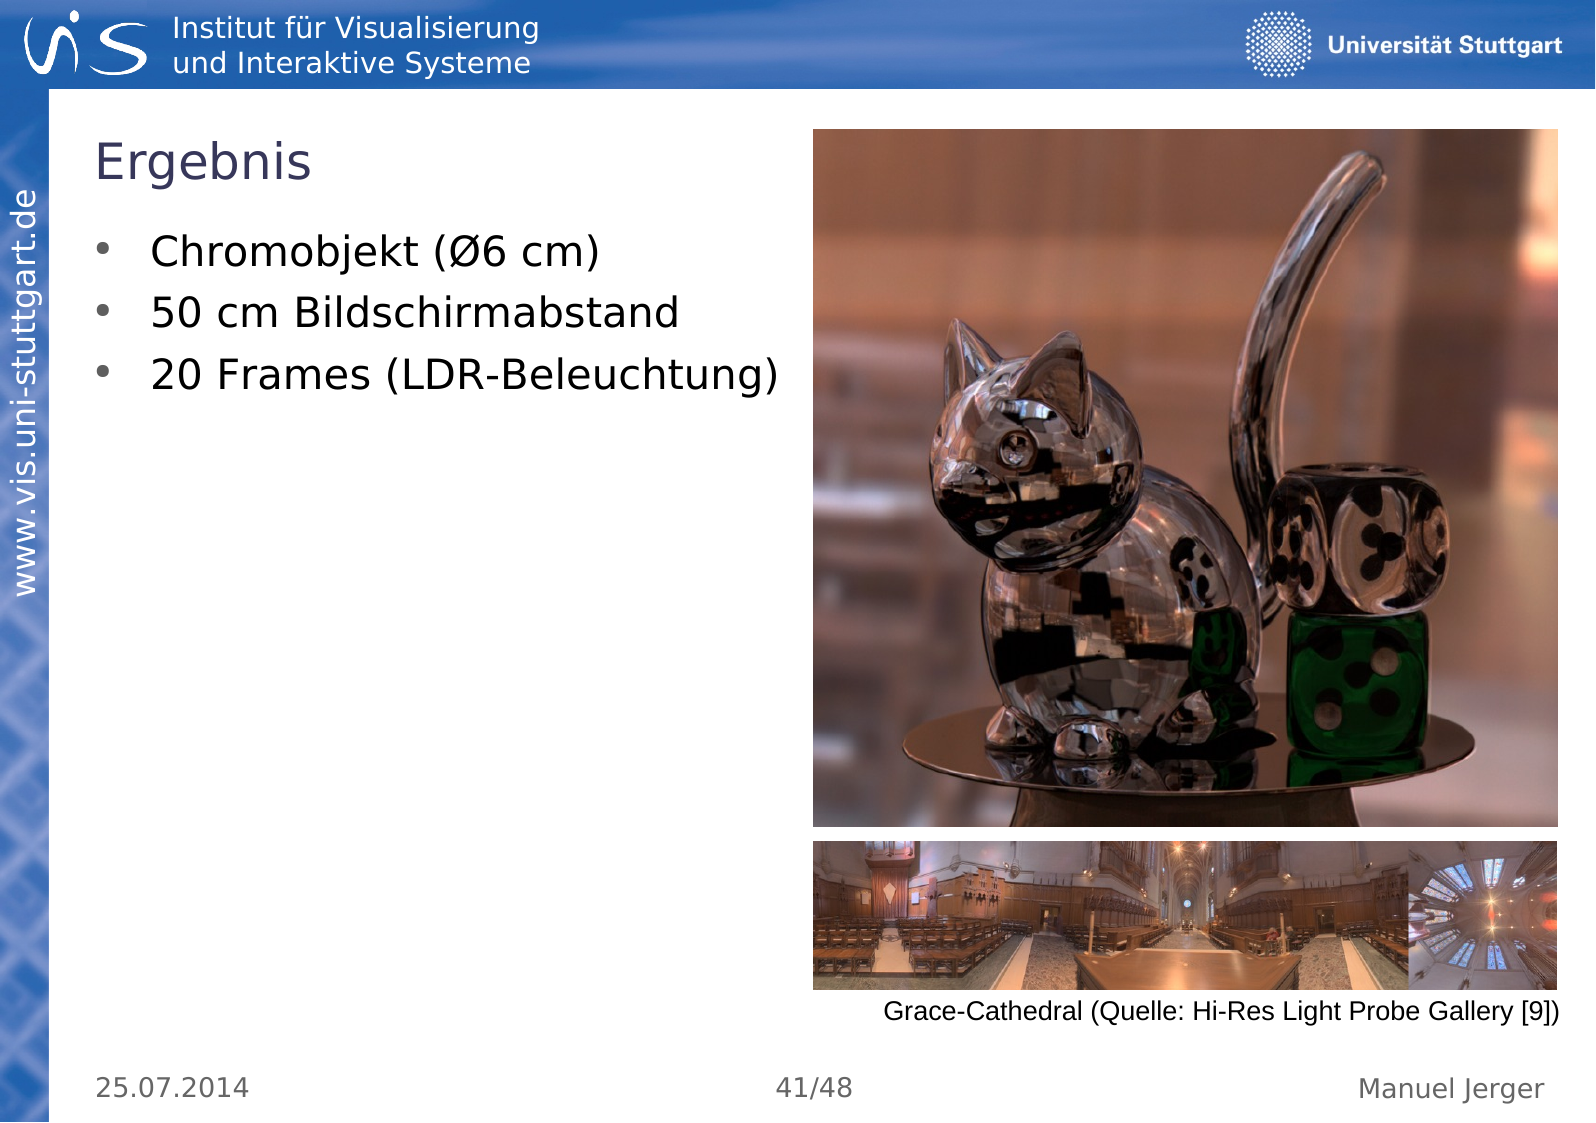

# Ergebnis
Chromobjekt (Ø6 cm)
50 cm Bildschirmabstand
20 Frames (LDR-Beleuchtung)
Grace-Cathedral (Quelle: Hi-Res Light Probe Gallery [9])